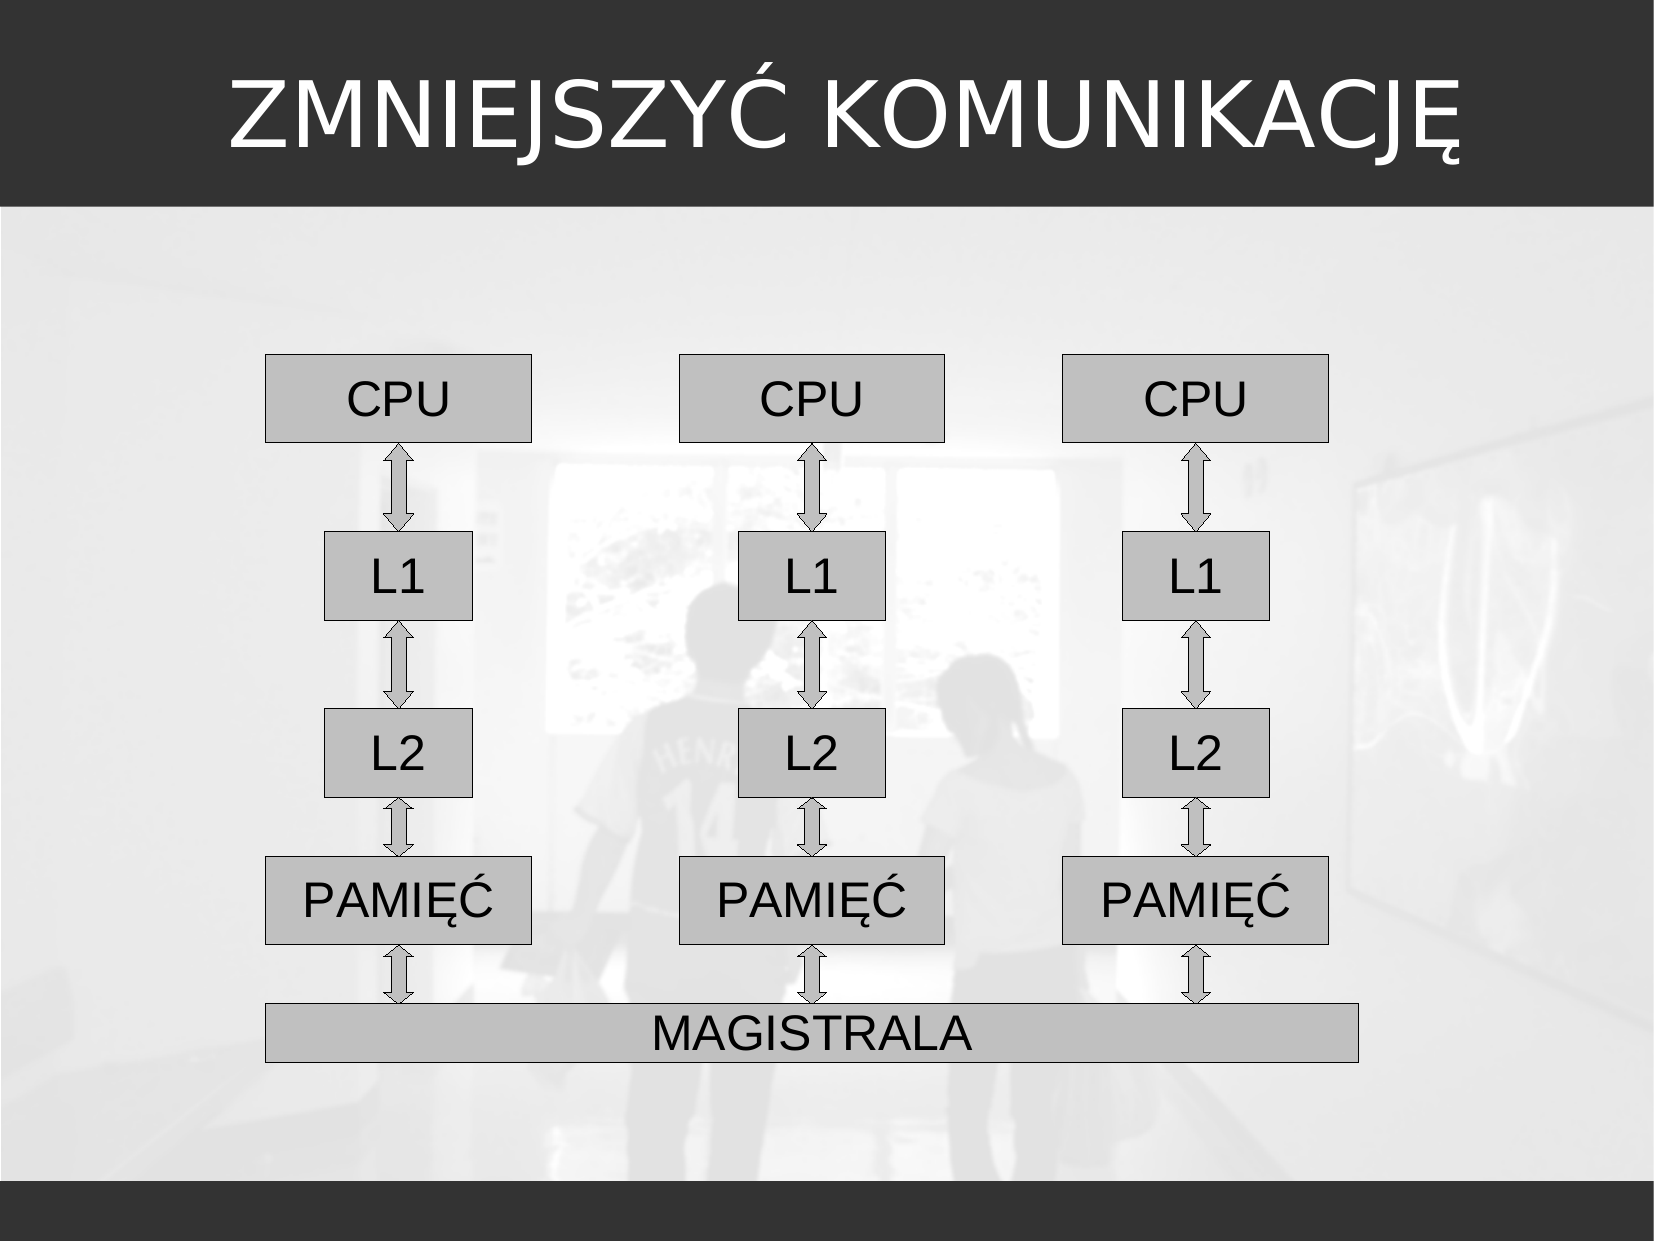

# ZMNIEJSZYĆ KOMUNIKACJĘ
CPU
CPU
CPU
L1
L1
L1
L2
L2
L2
PAMIĘĆ
PAMIĘĆ
PAMIĘĆ
MAGISTRALA